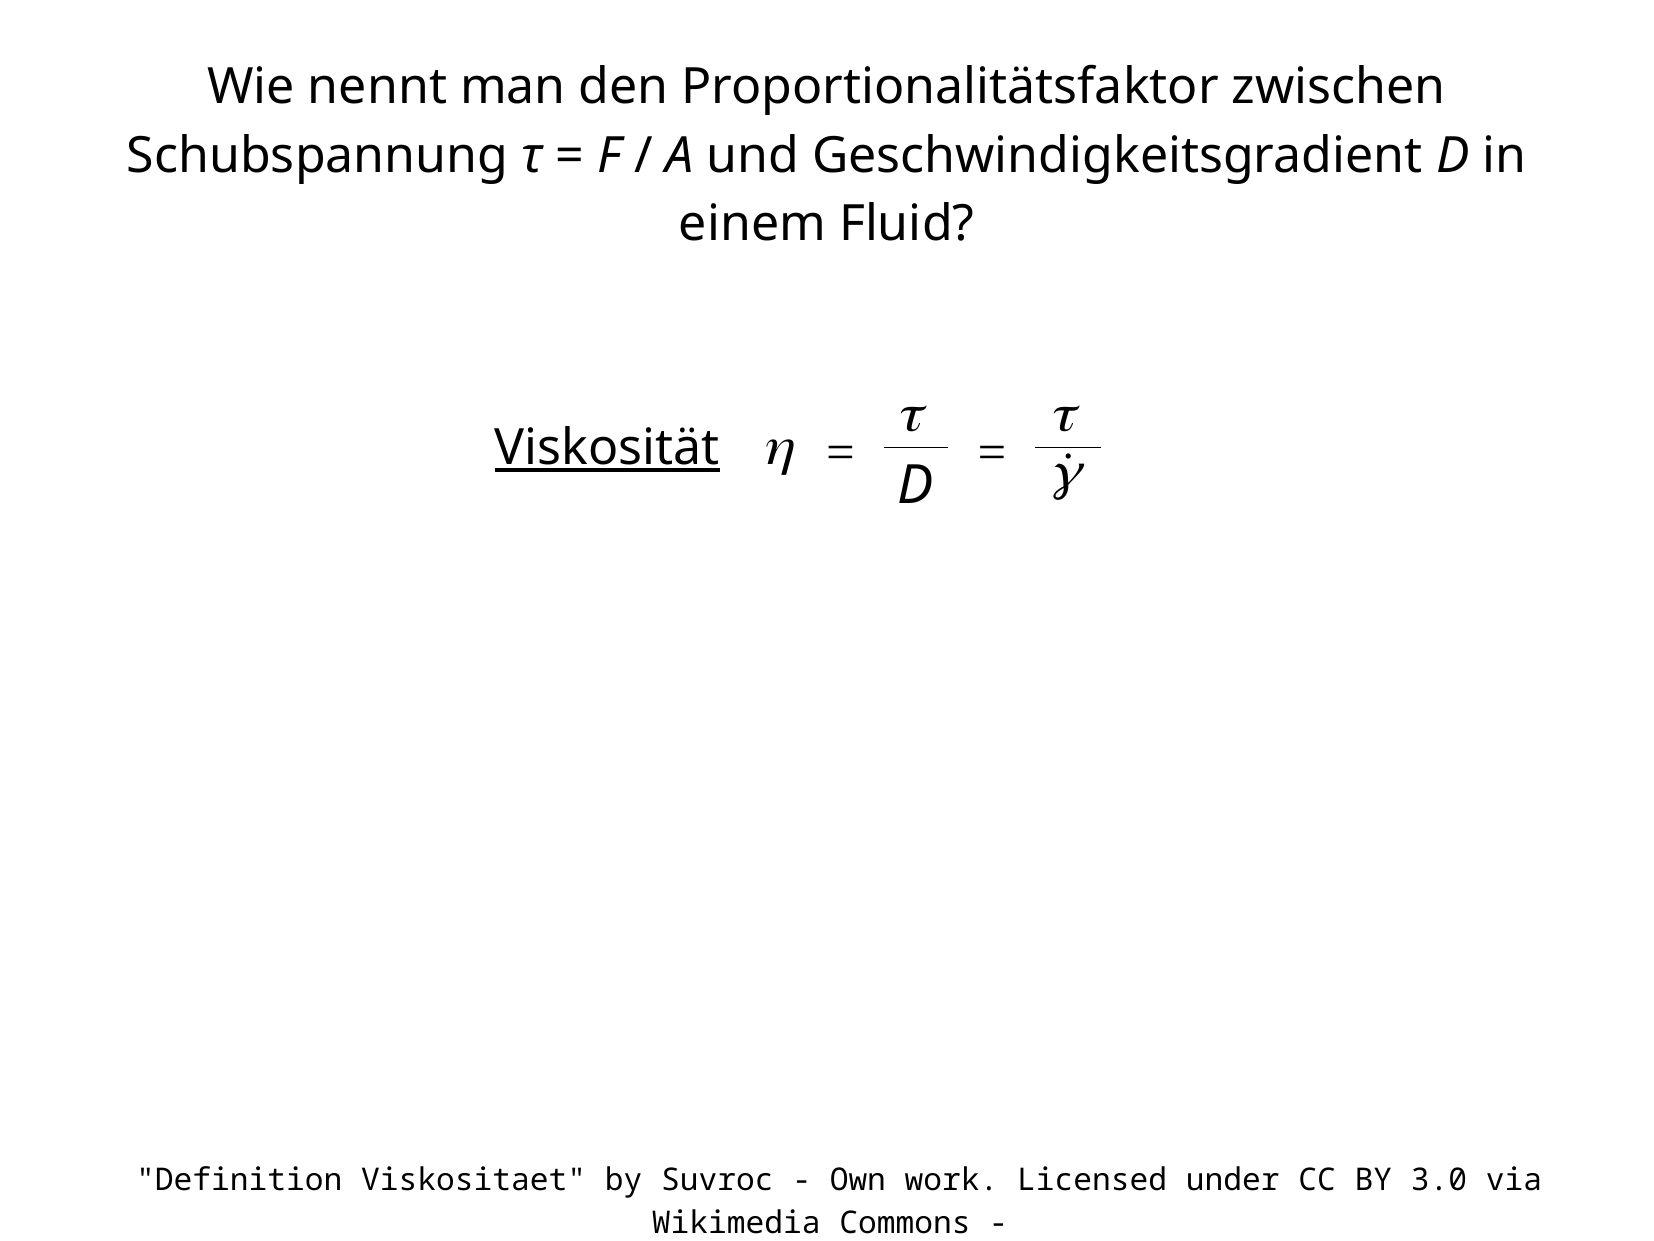

# Wie nennt man den Proportionalitätsfaktor zwischen Schubspannung τ = F / A und Geschwindigkeitsgradient D in einem Fluid?
Viskosität
"Definition Viskositaet" by Suvroc - Own work. Licensed under CC BY 3.0 via Wikimedia Commons - https://commons.wikimedia.org/wiki/File:Definition_Viskositaet.png